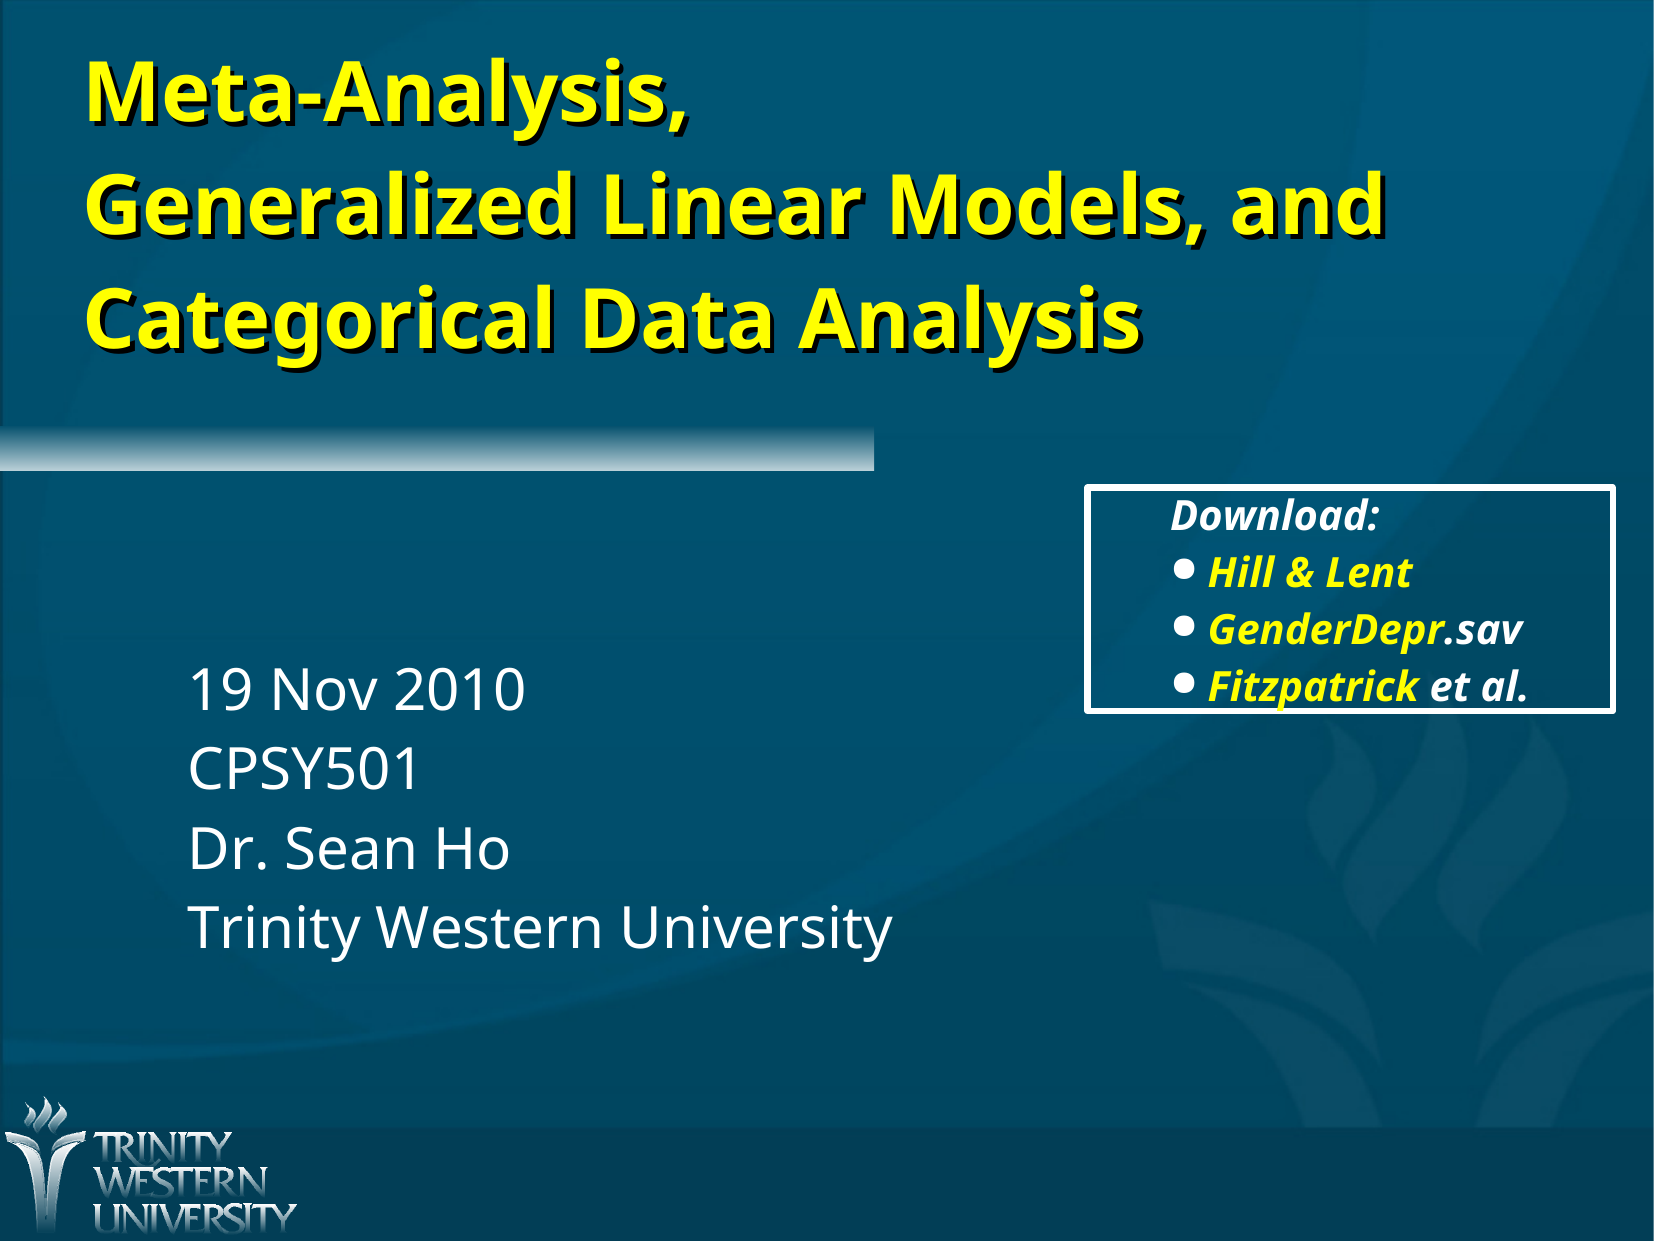

# Meta-Analysis, Generalized Linear Models, and Categorical Data Analysis
Download:
Hill & Lent
GenderDepr.sav
Fitzpatrick et al.
19 Nov 2010
CPSY501
Dr. Sean Ho
Trinity Western University